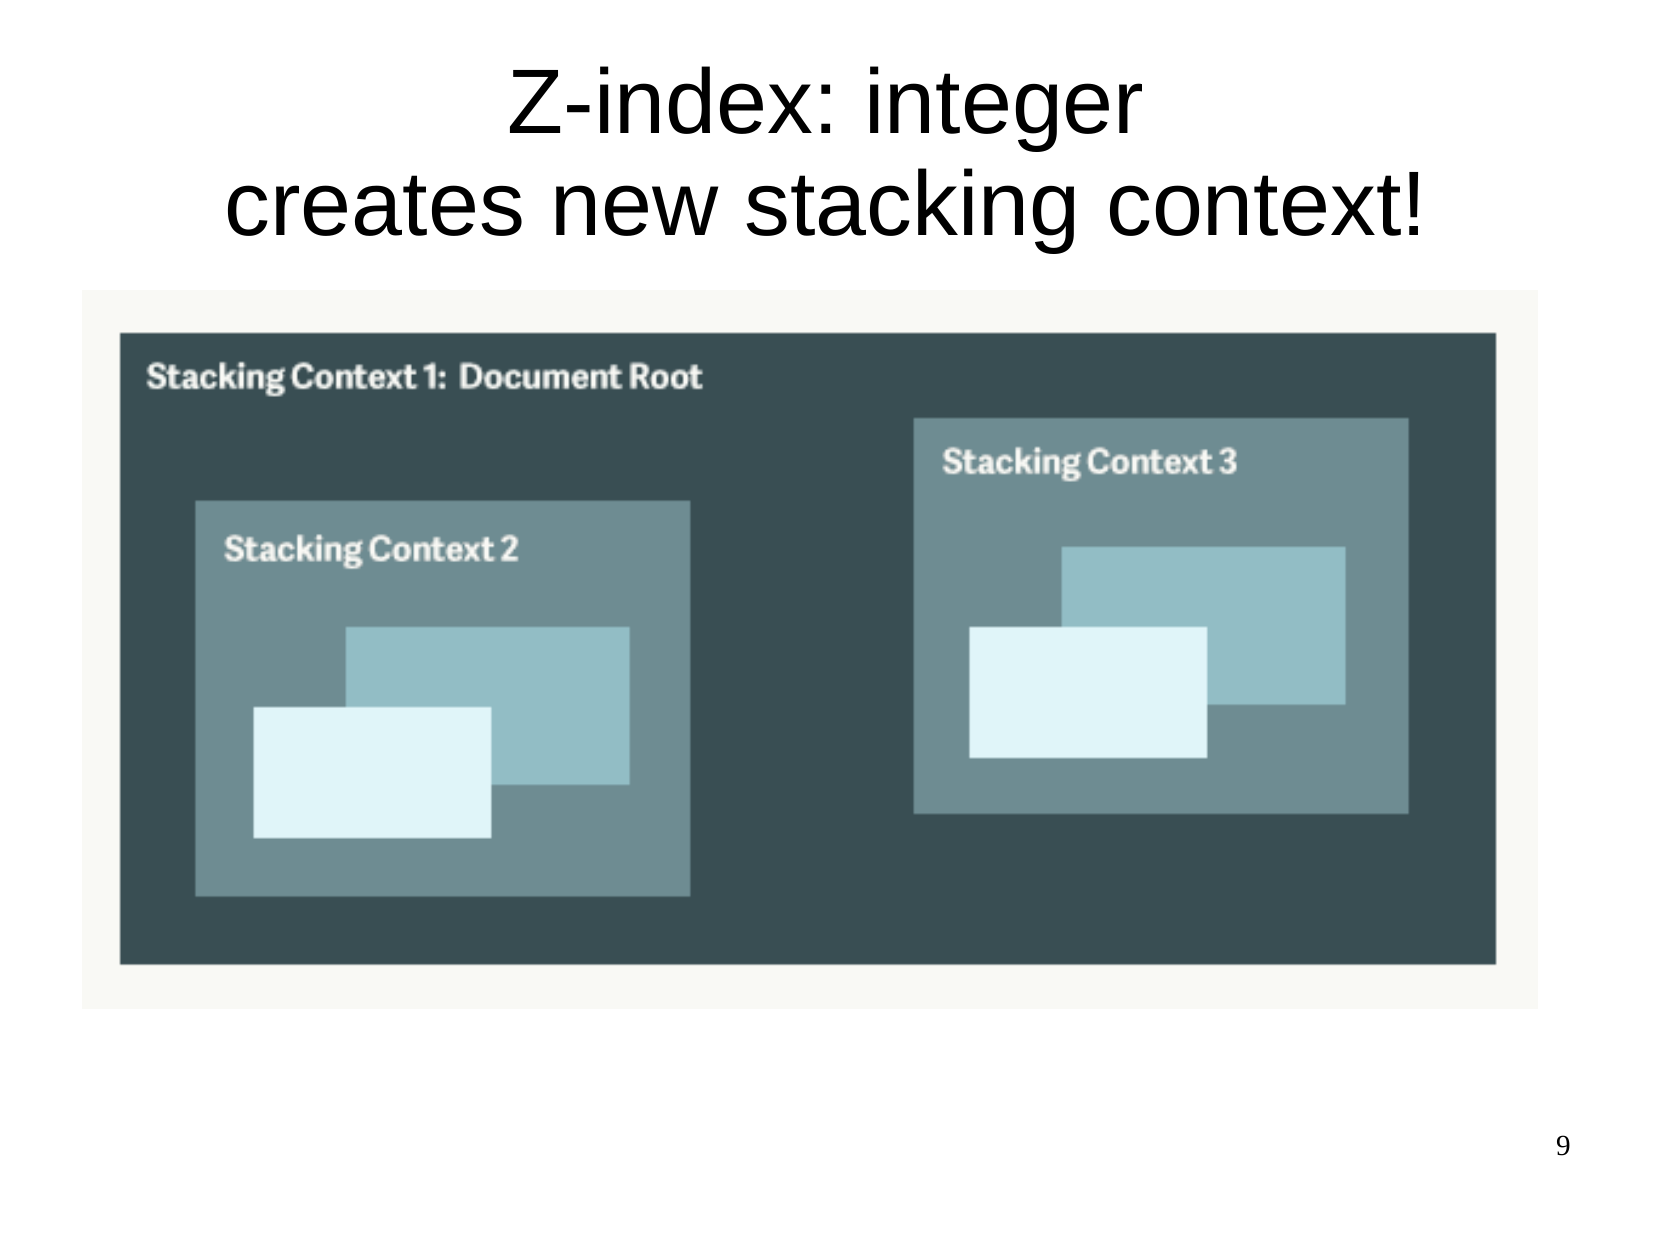

# Z-index: integer creates new stacking context!
9